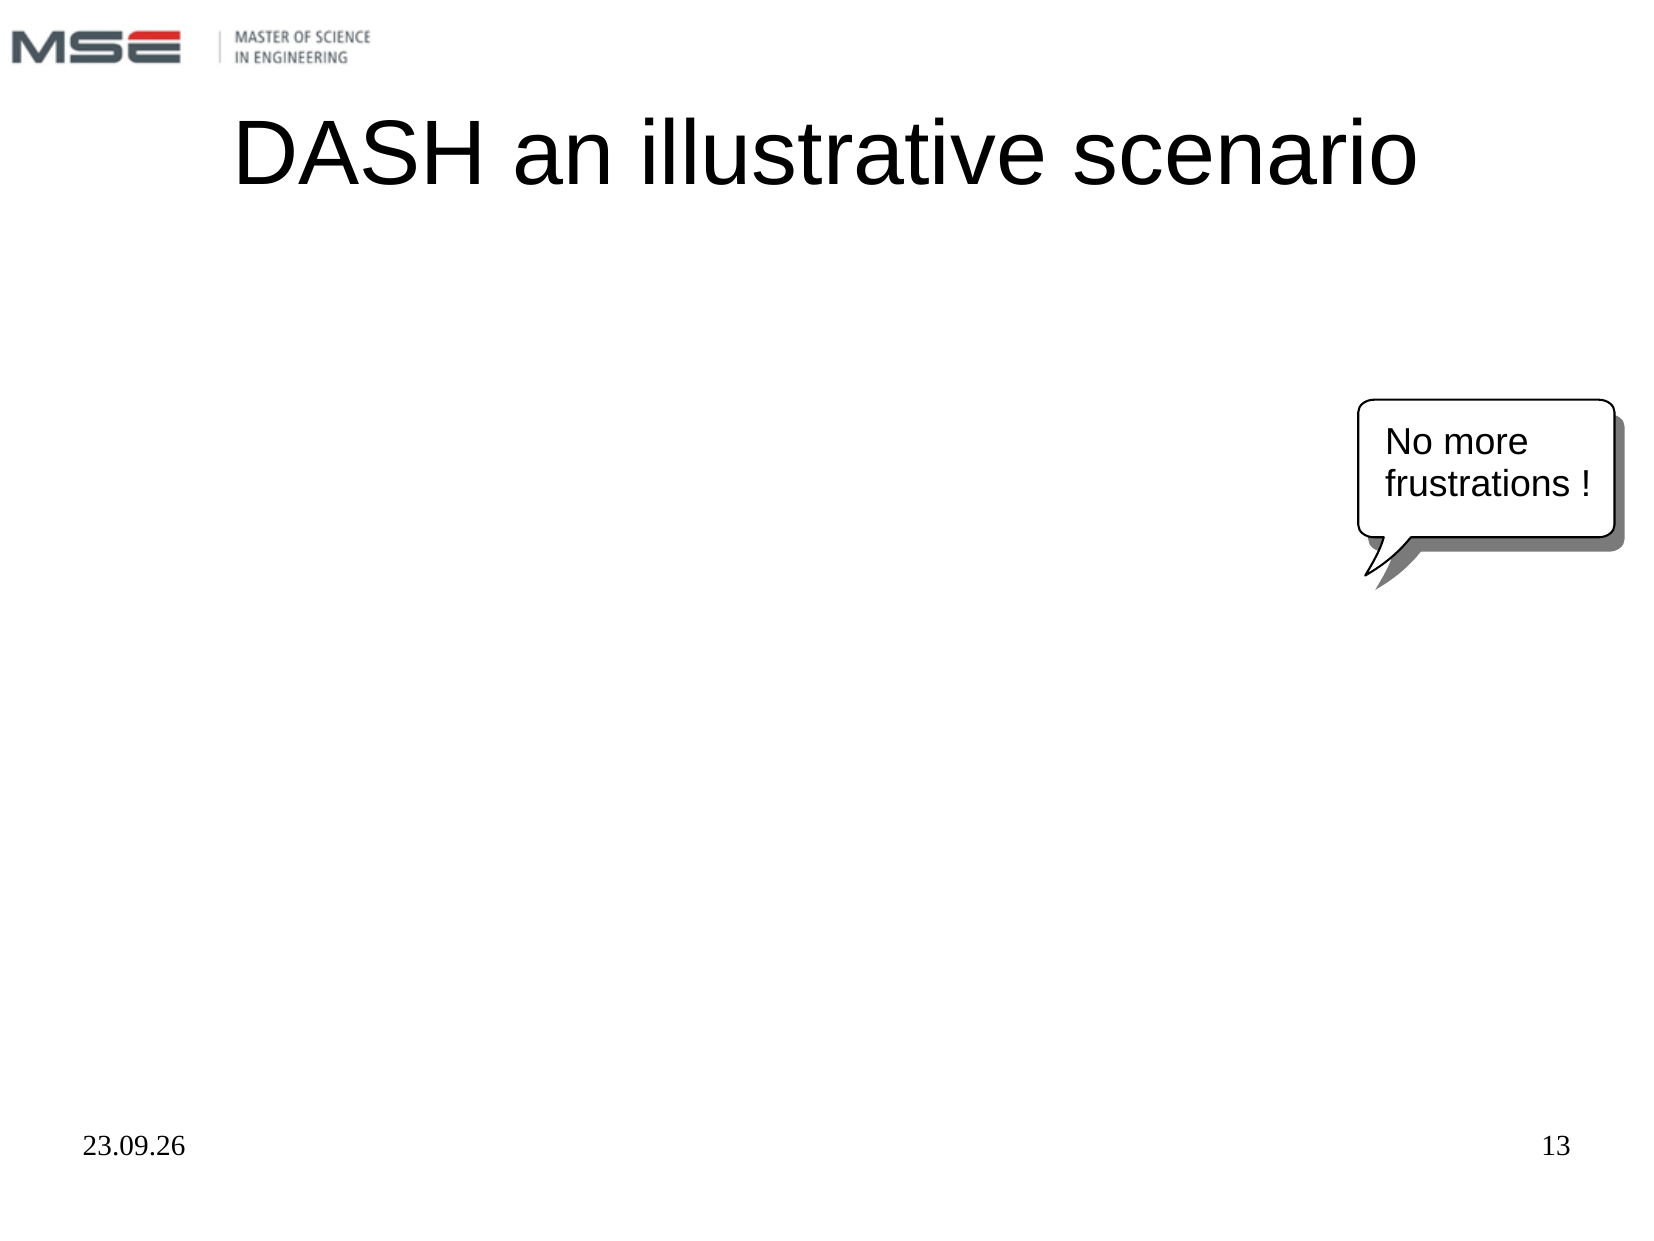

# DASH an illustrative scenario
No more
frustrations !
13